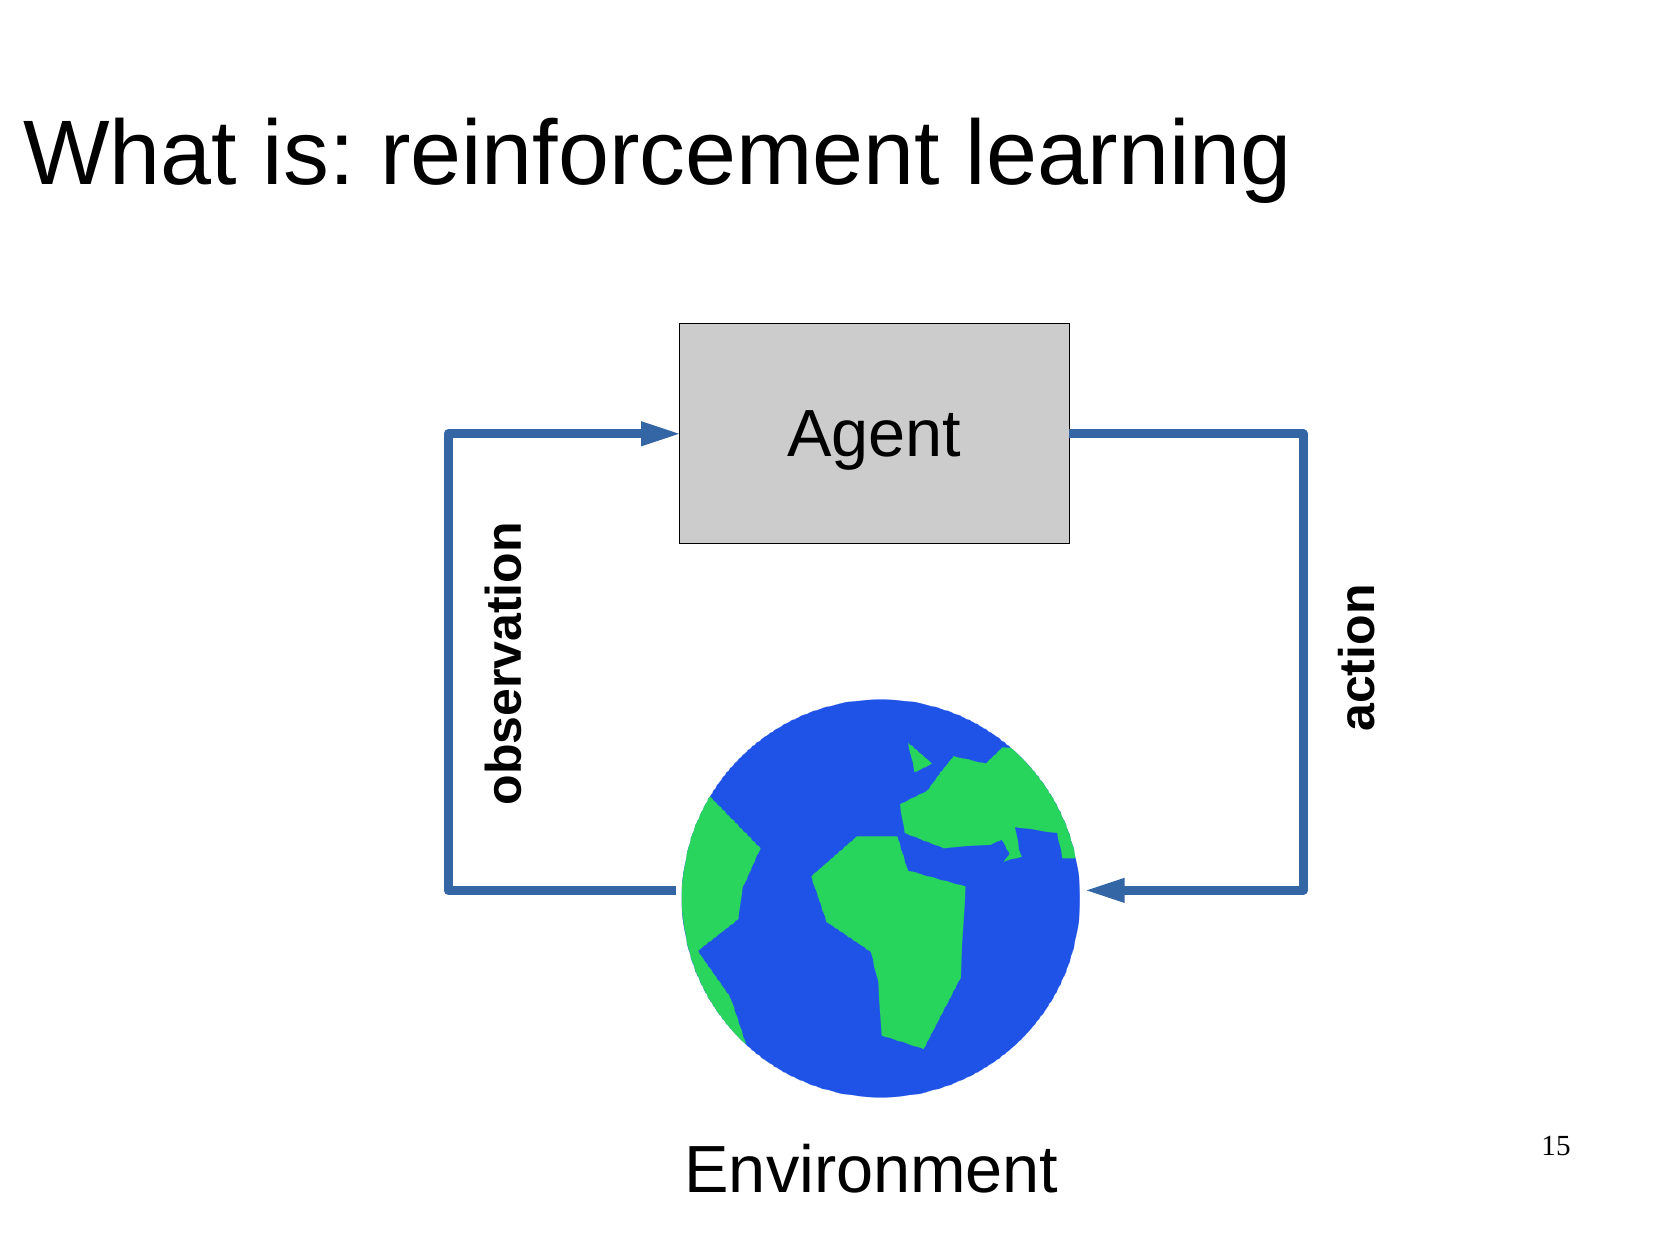

# What is: reinforcement learning
Agent
action
observation
Environment
15